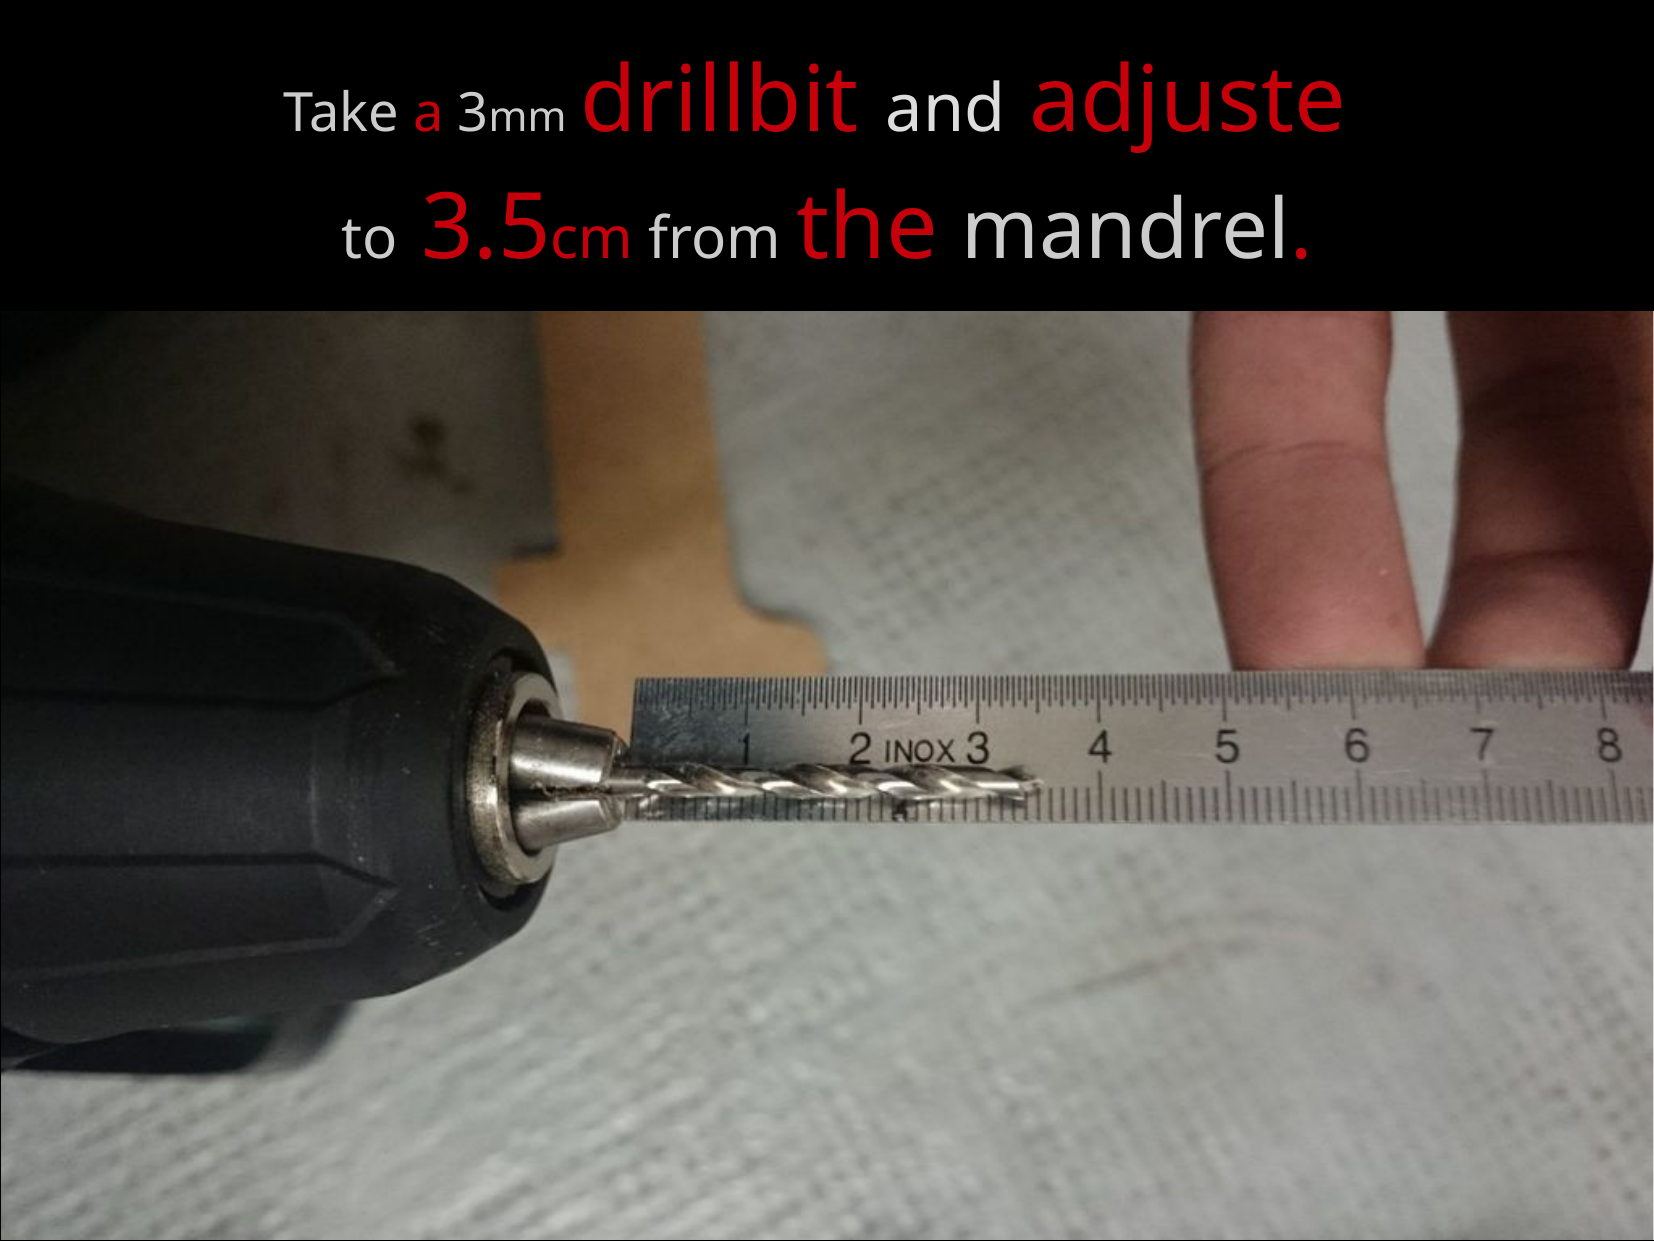

# Take a 3mm drillbit and adjuste to 3.5cm from the mandrel.